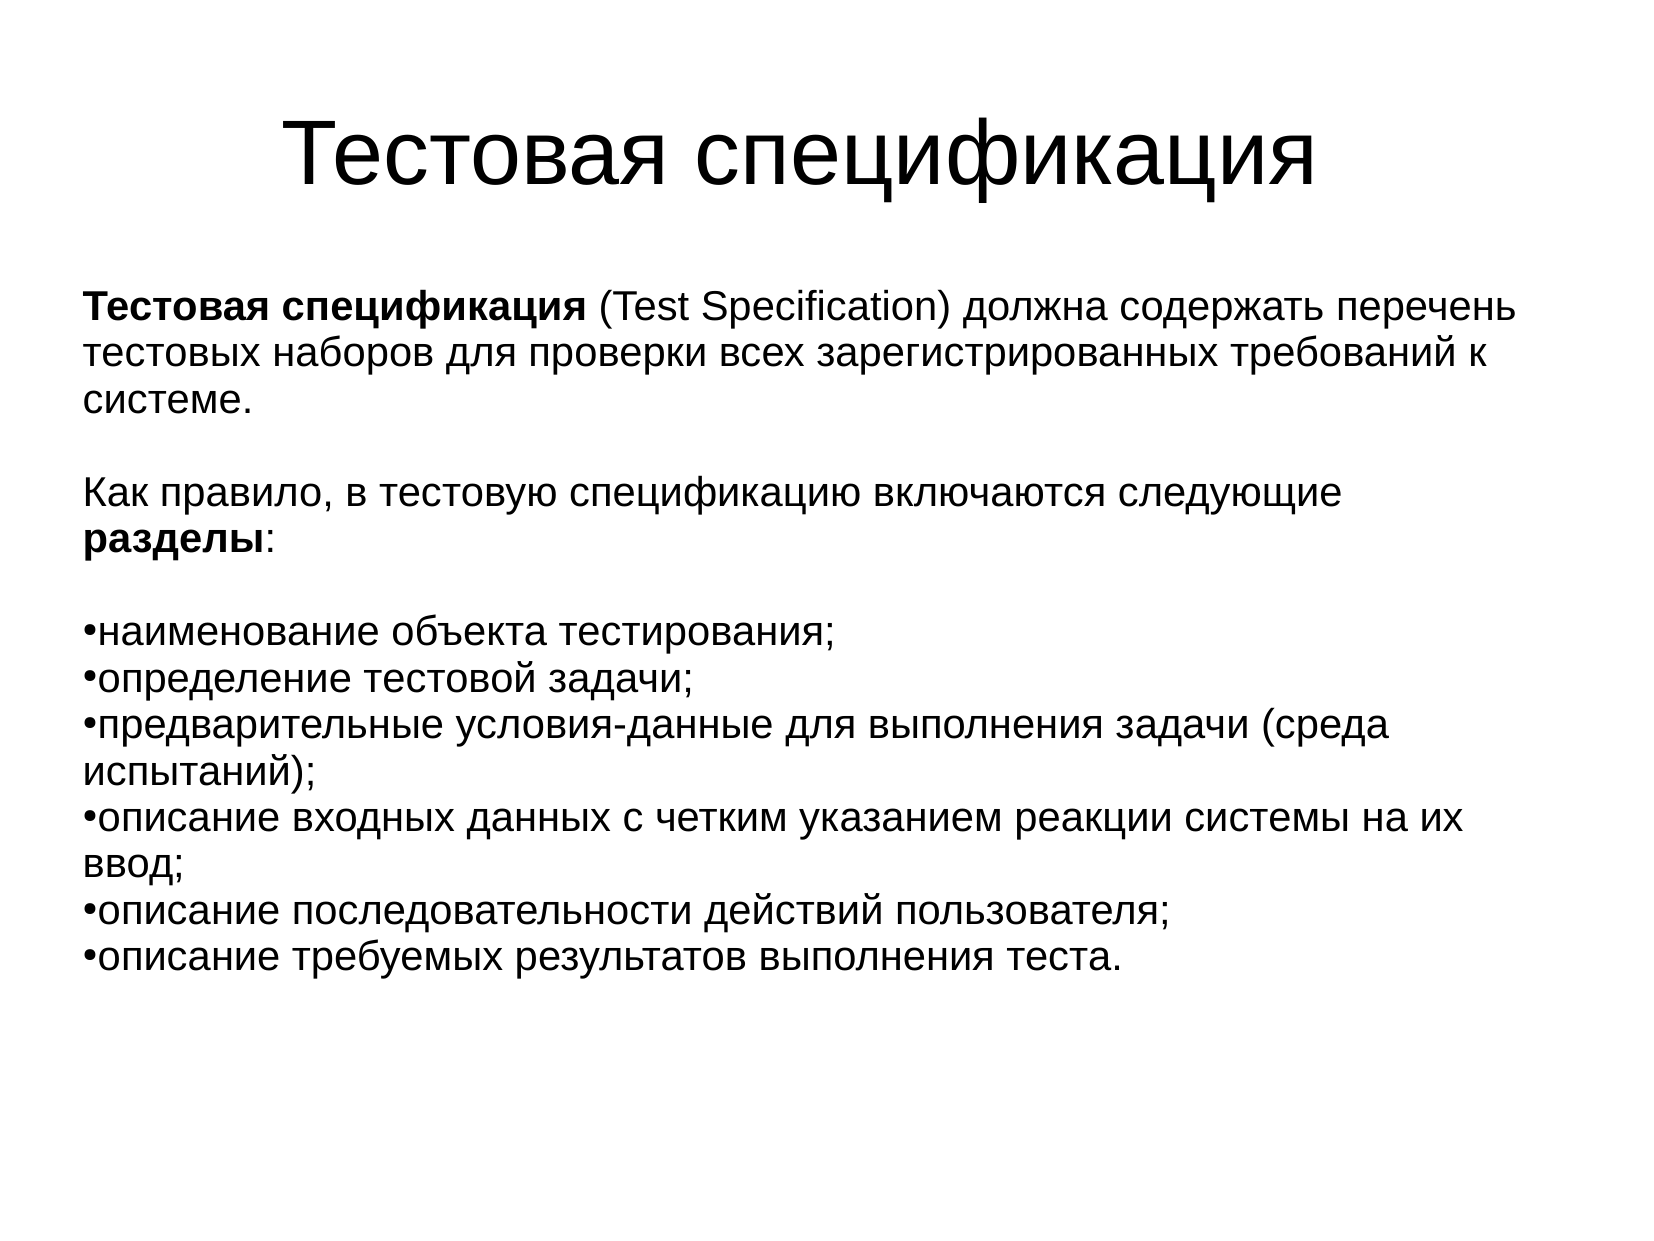

# Тестовая спецификация
Тестовая спецификация (Test Specification) должна содержать перечень тестовых наборов для проверки всех зарегистрированных требований к системе.
Как правило, в тестовую спецификацию включаются следующие разделы:
наименование объекта тестирования;
определение тестовой задачи;
предварительные условия-данные для выполнения задачи (среда испытаний);
описание входных данных с четким указанием реакции системы на их ввод;
описание последовательности действий пользователя;
описание требуемых результатов выполнения теста.